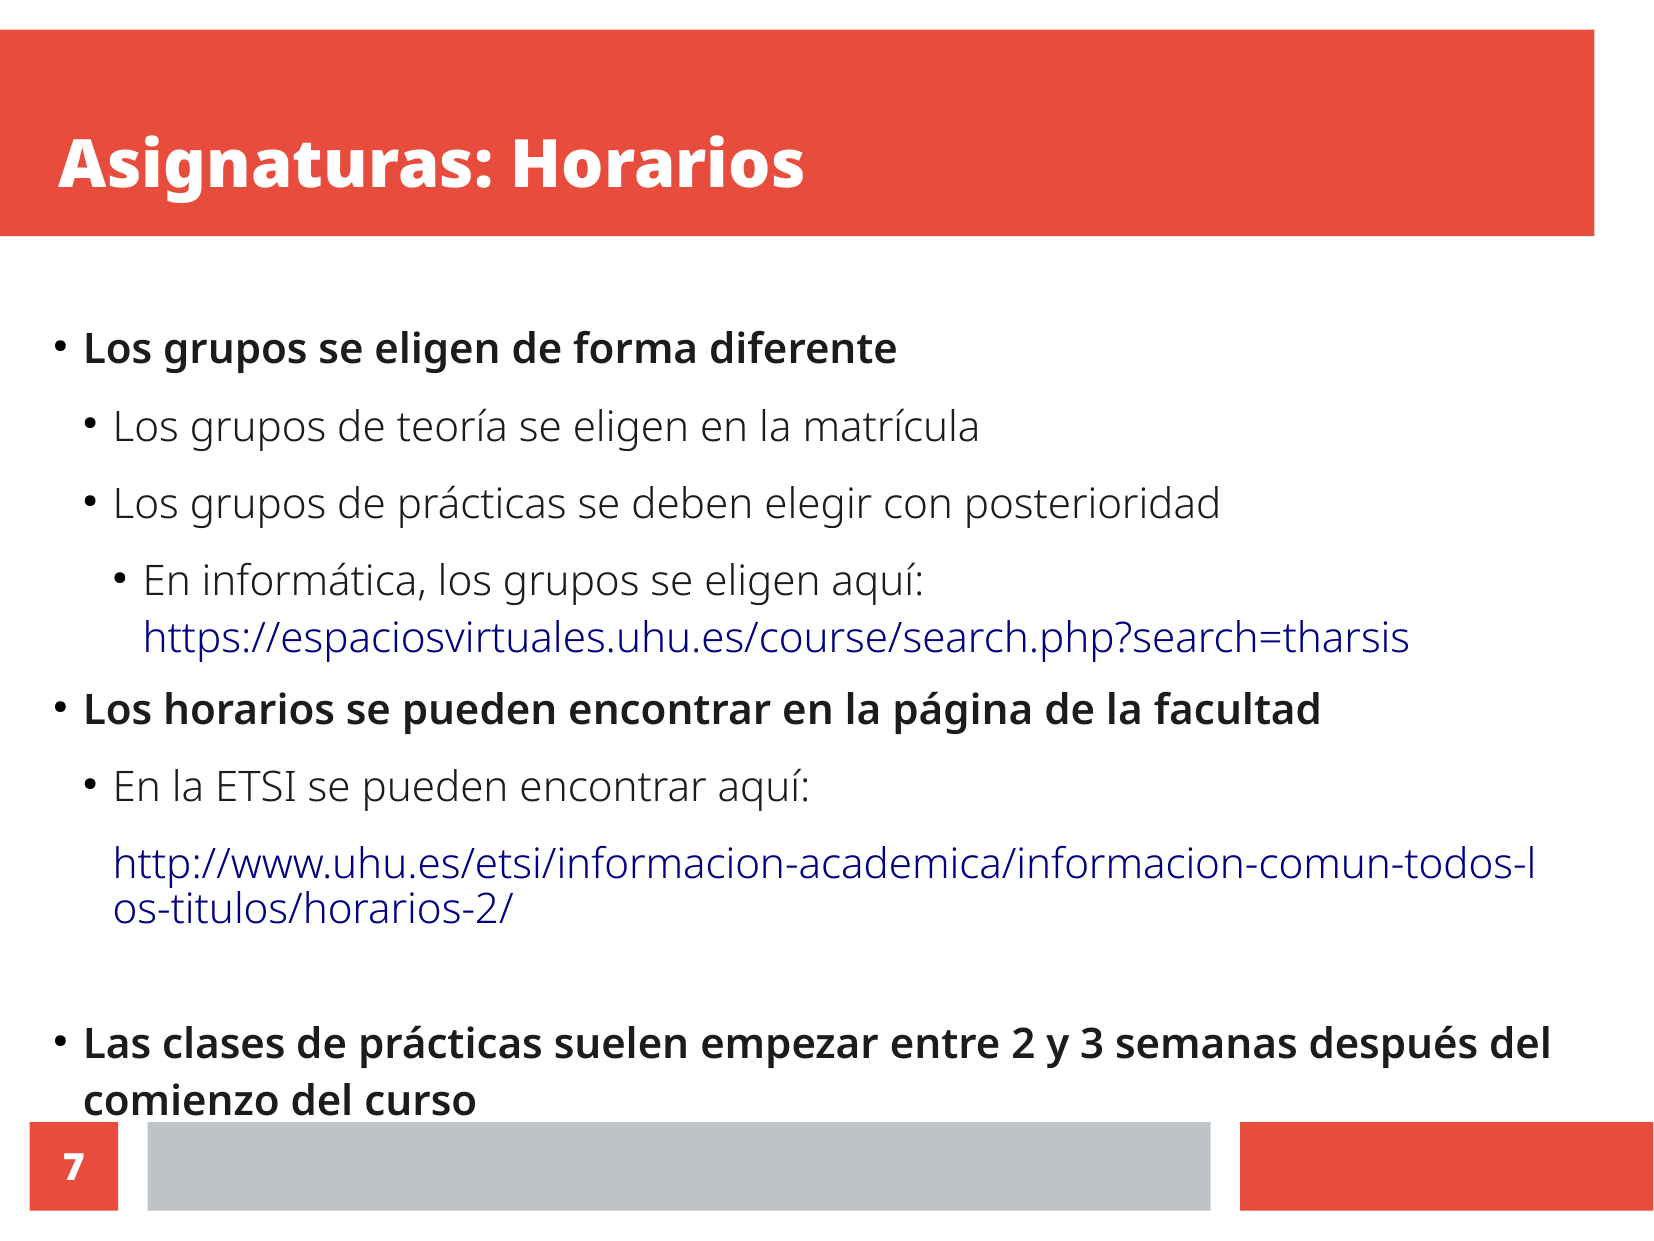

# Asignaturas: Horarios
Los grupos se eligen de forma diferente
Los grupos de teoría se eligen en la matrícula
Los grupos de prácticas se deben elegir con posterioridad
En informática, los grupos se eligen aquí: https://espaciosvirtuales.uhu.es/course/search.php?search=tharsis
Los horarios se pueden encontrar en la página de la facultad
En la ETSI se pueden encontrar aquí:
http://www.uhu.es/etsi/informacion-academica/informacion-comun-todos-los-titulos/horarios-2/
Las clases de prácticas suelen empezar entre 2 y 3 semanas después del comienzo del curso
7